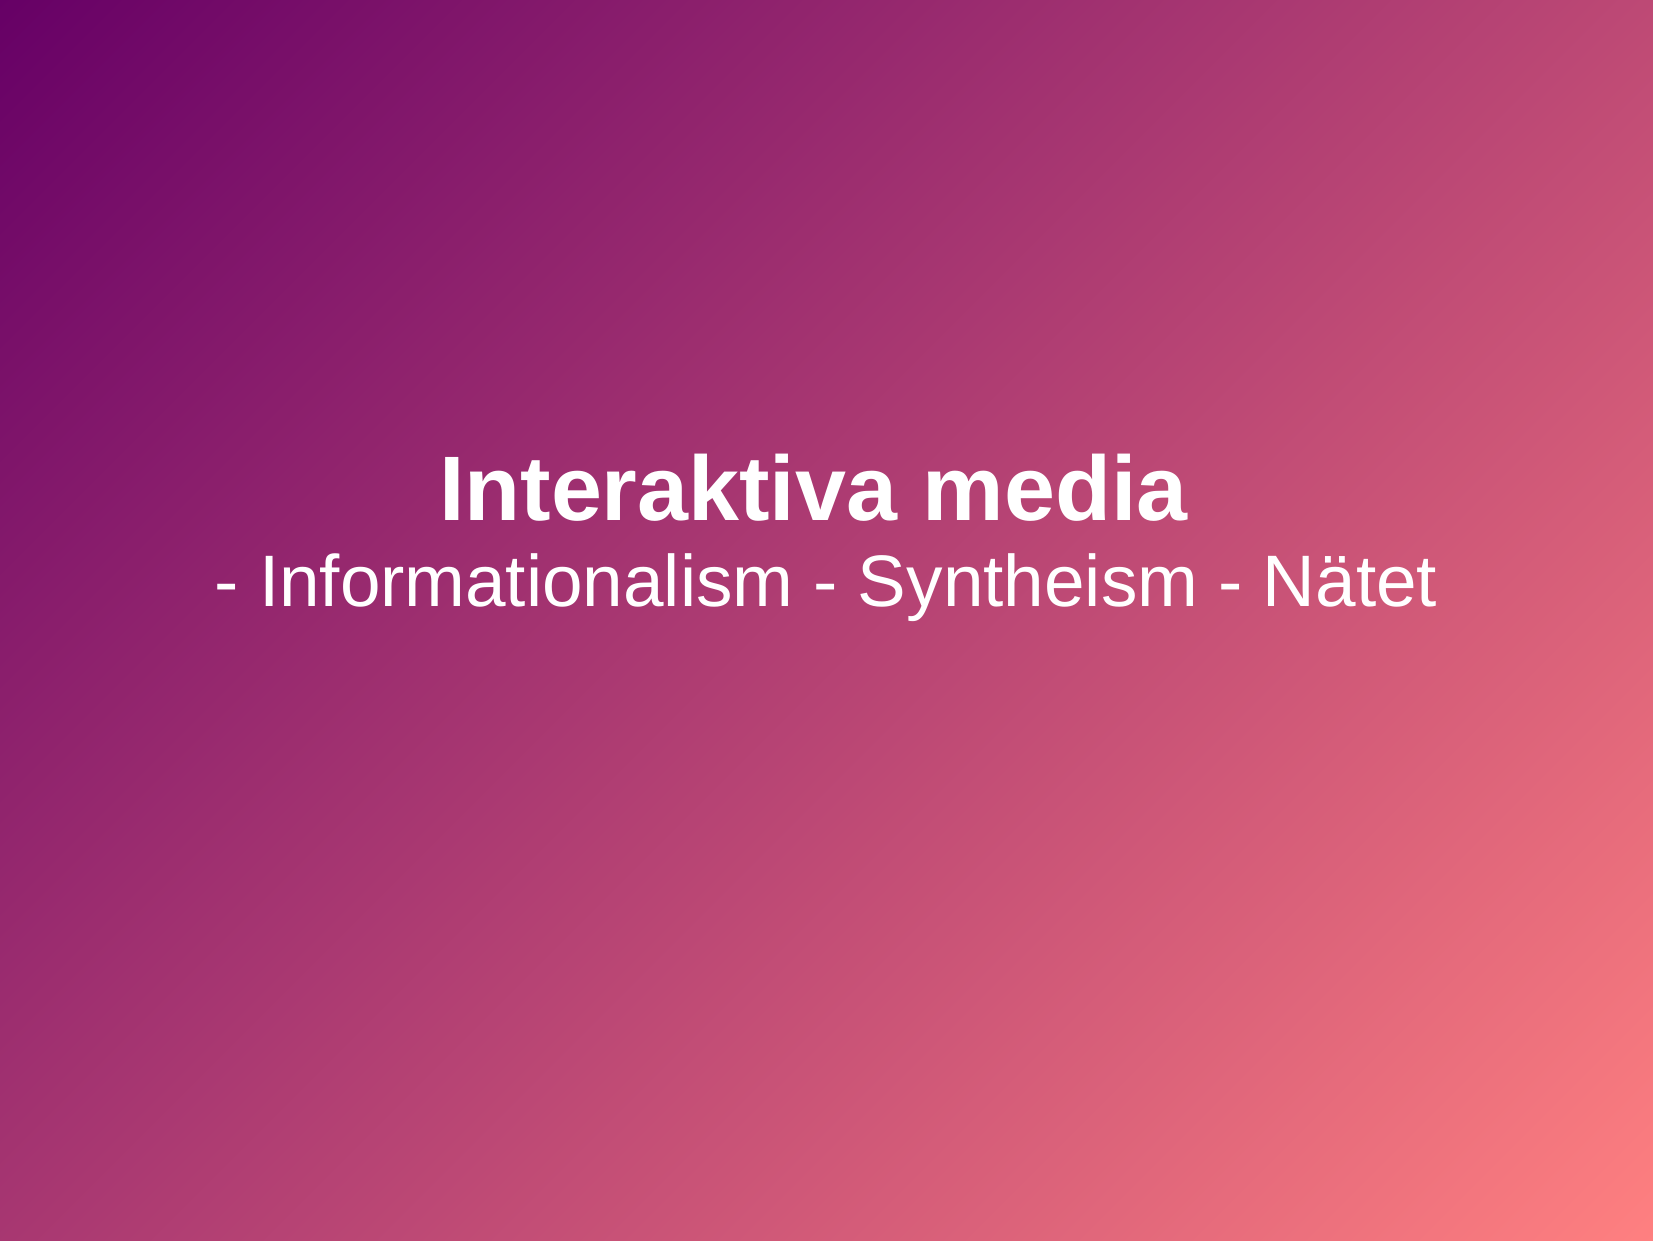

# Interaktiva media - Informationalism - Syntheism - Nätet